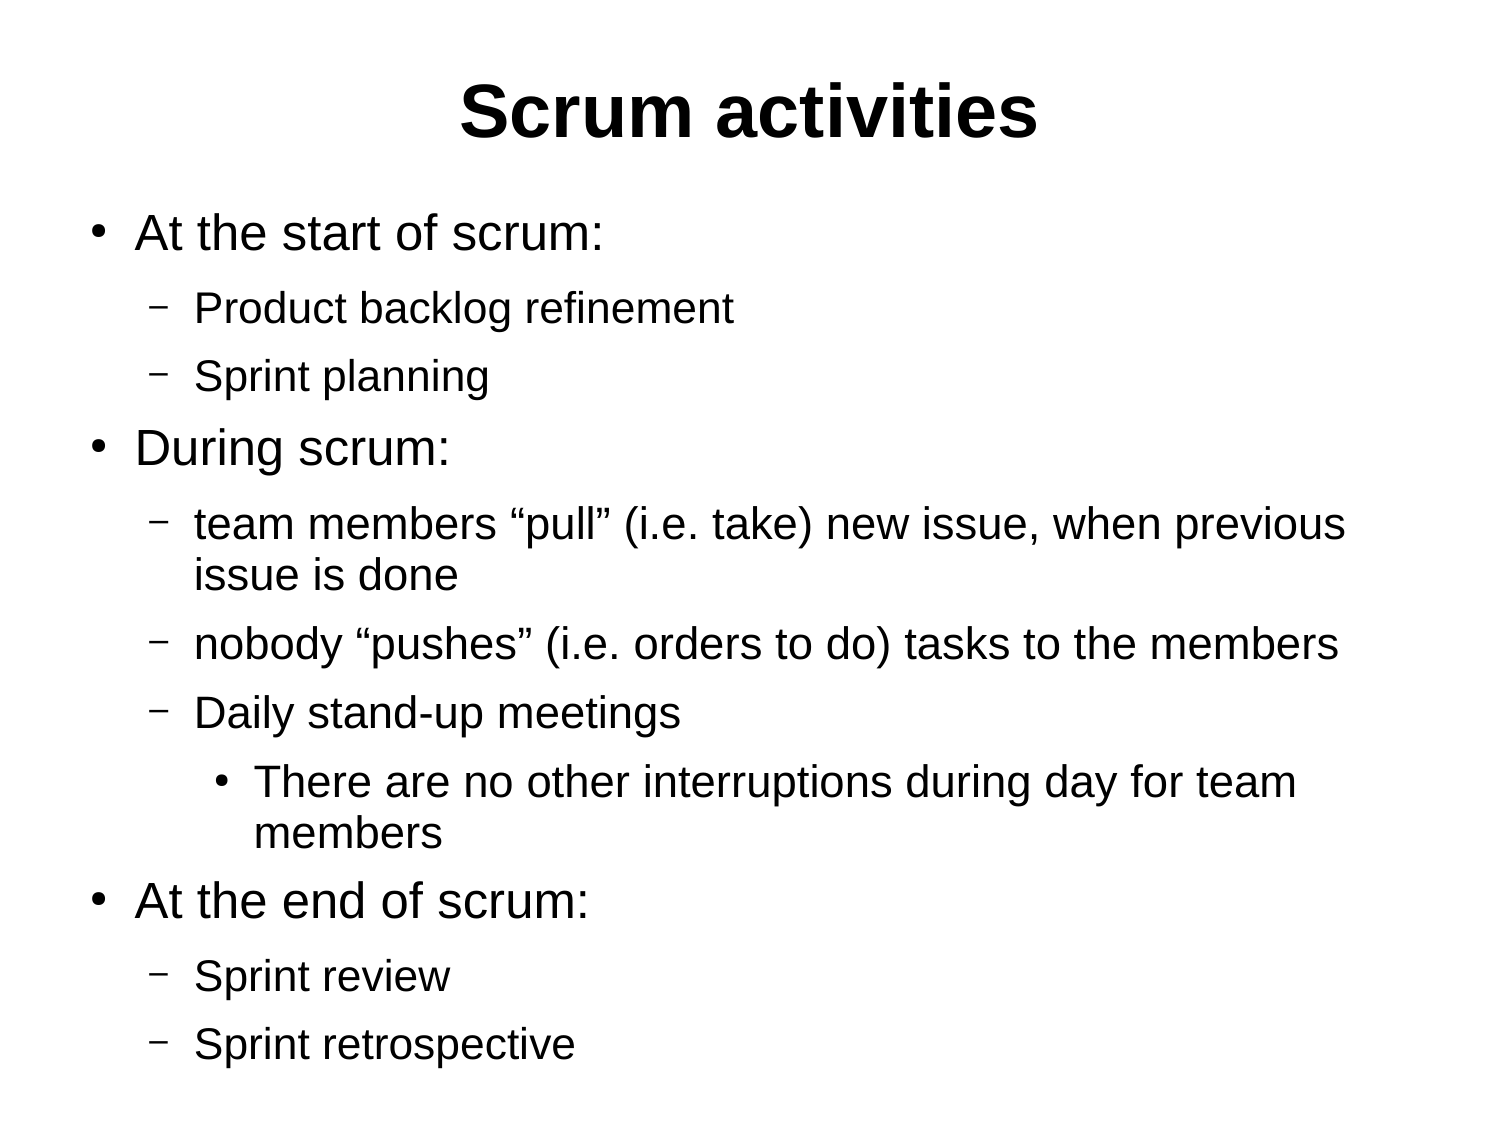

# Scrum activities
At the start of scrum:
Product backlog refinement
Sprint planning
During scrum:
team members “pull” (i.e. take) new issue, when previous issue is done
nobody “pushes” (i.e. orders to do) tasks to the members
Daily stand-up meetings
There are no other interruptions during day for team members
At the end of scrum:
Sprint review
Sprint retrospective